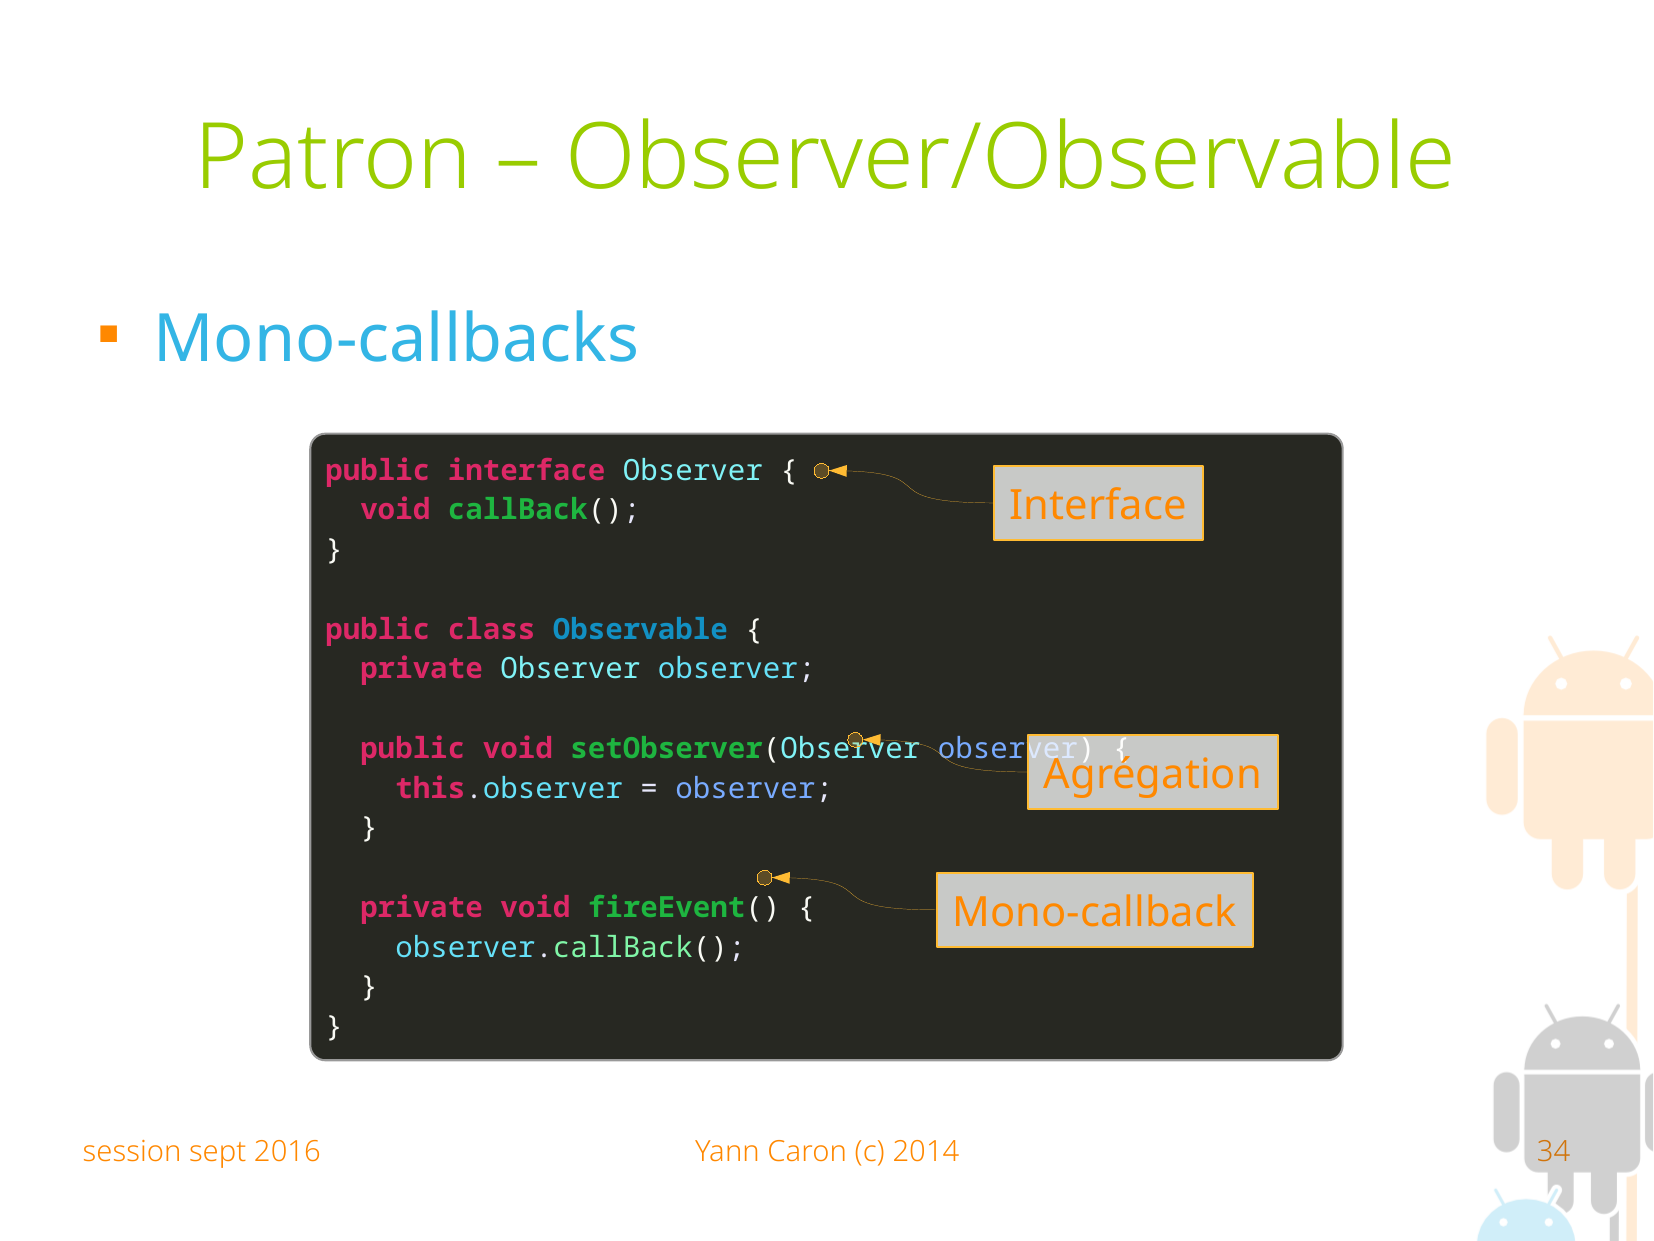

# Patron – Observer/Observable
Mono-callbacks
public interface Observer {
 void callBack();
}
public class Observable {
 private Observer observer;
 public void setObserver(Observer observer) {
 this.observer = observer;
 }
 private void fireEvent() {
 observer.callBack();
 }
}
Interface
Agrégation
Mono-callback
session sept 2016
Yann Caron (c) 2014
34